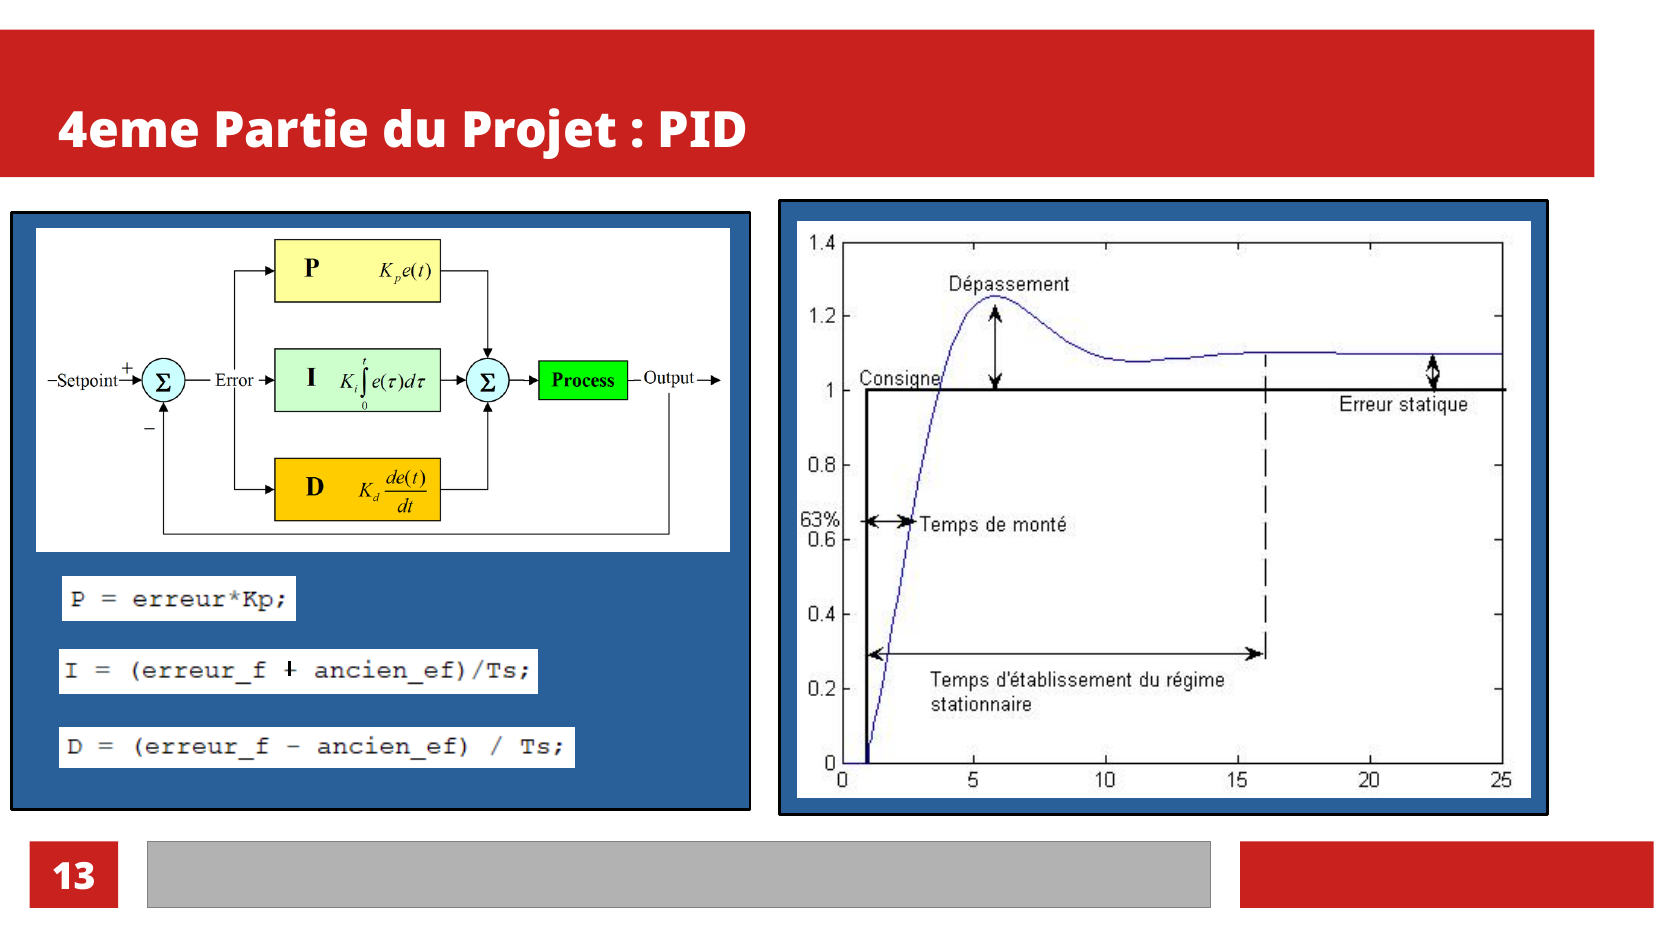

# 4eme Partie du Projet : PID
13